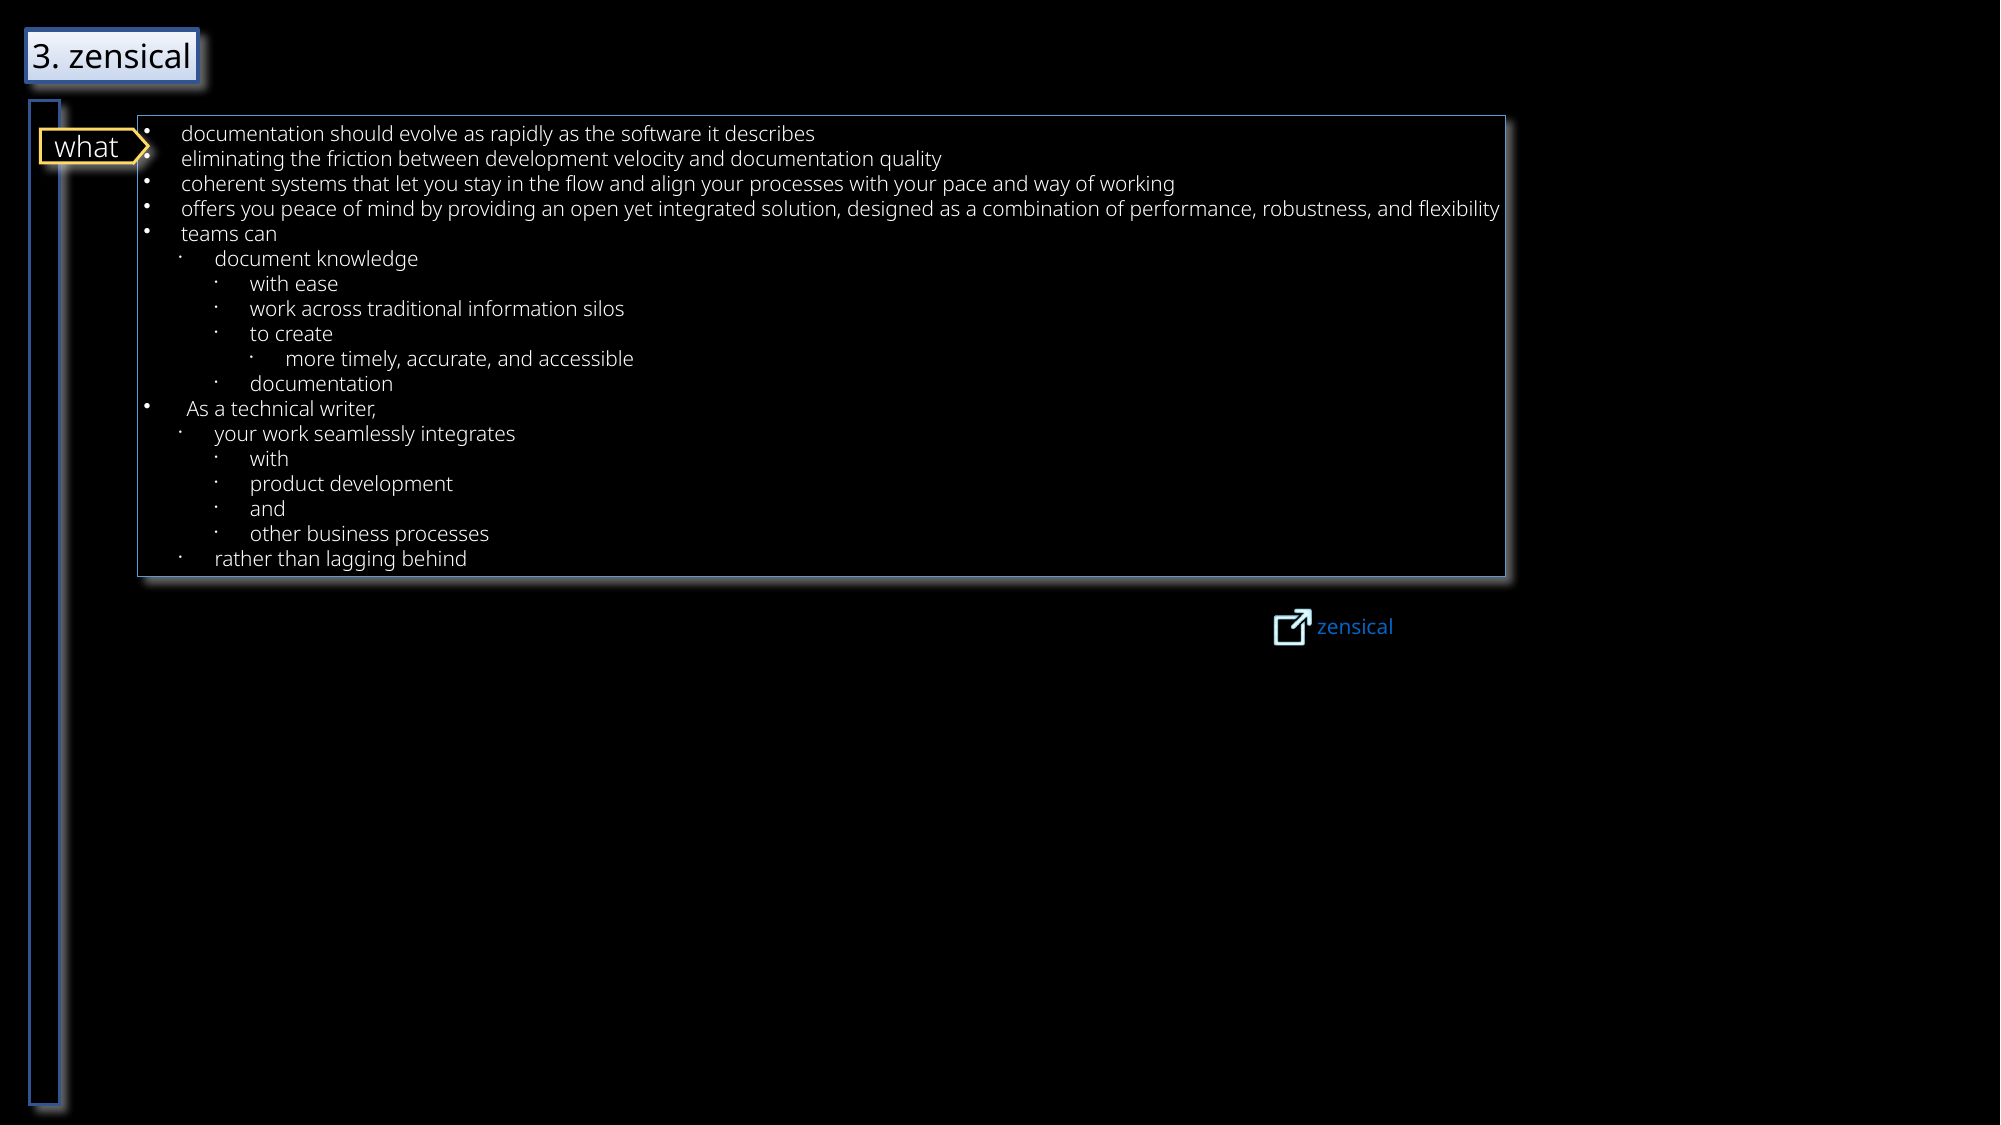

# 3. zensical
documentation should evolve as rapidly as the software it describes
eliminating the friction between development velocity and documentation quality
coherent systems that let you stay in the flow and align your processes with your pace and way of working
offers you peace of mind by providing an open yet integrated solution, designed as a combination of performance, robustness, and flexibility
teams can
document knowledge
with ease
work across traditional information silos
to create
more timely, accurate, and accessible
documentation
 As a technical writer,
your work seamlessly integrates
with
product development
and
other business processes
rather than lagging behind
what
zensical